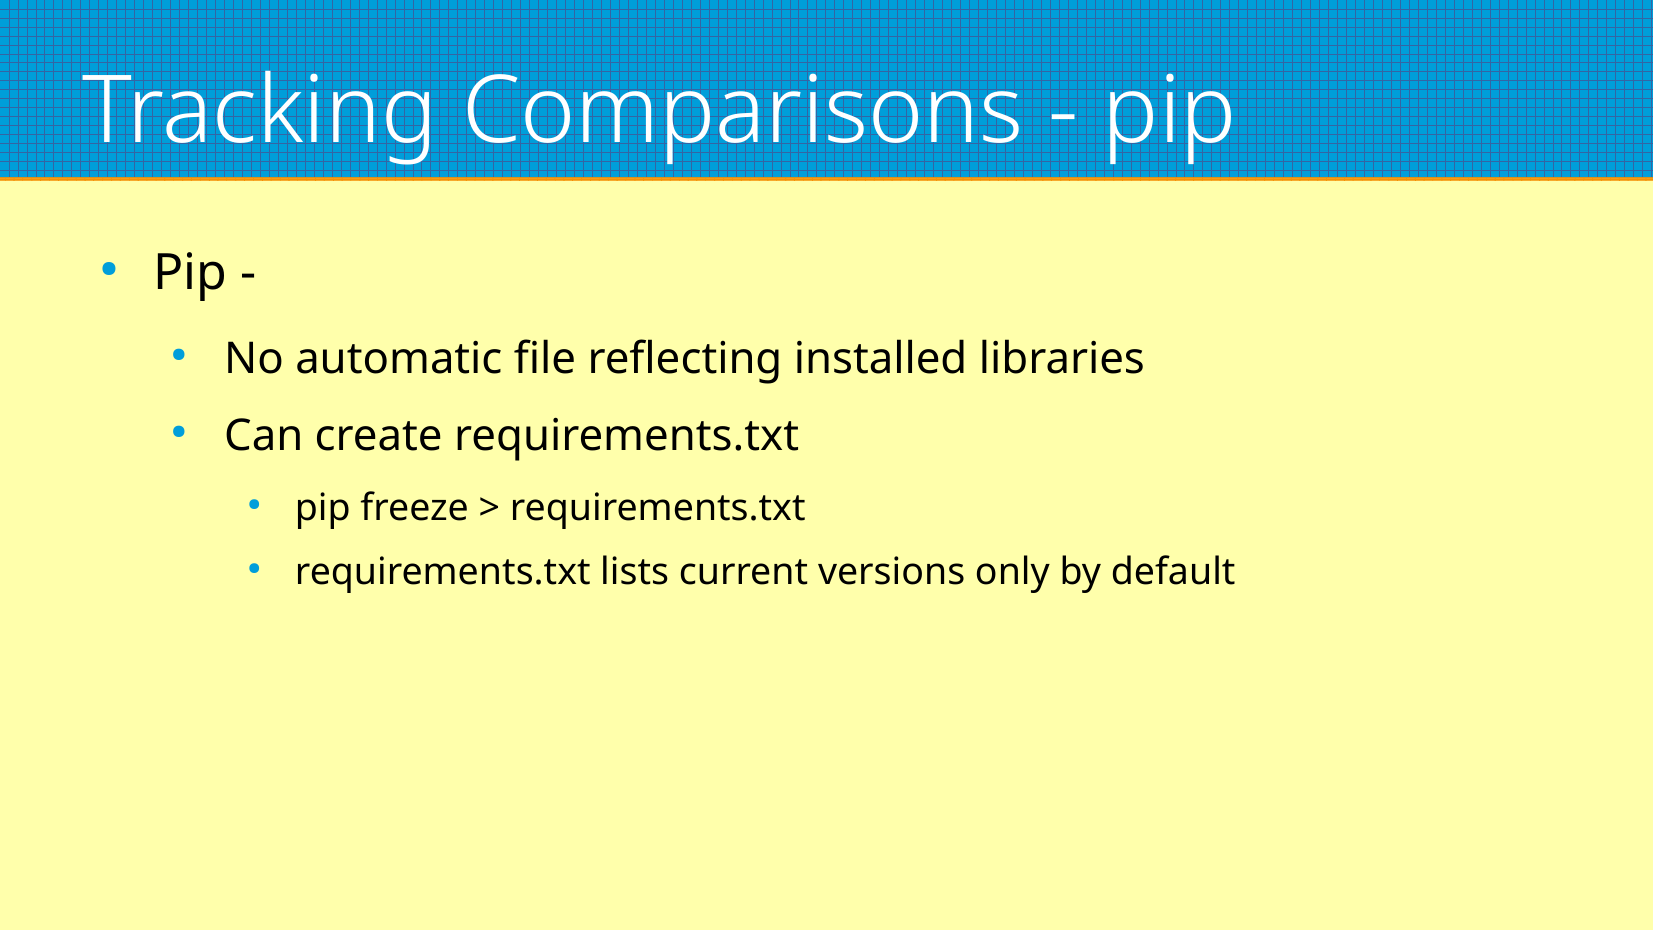

# Tracking Comparisons - pip
Pip -
No automatic file reflecting installed libraries
Can create requirements.txt
pip freeze > requirements.txt
requirements.txt lists current versions only by default